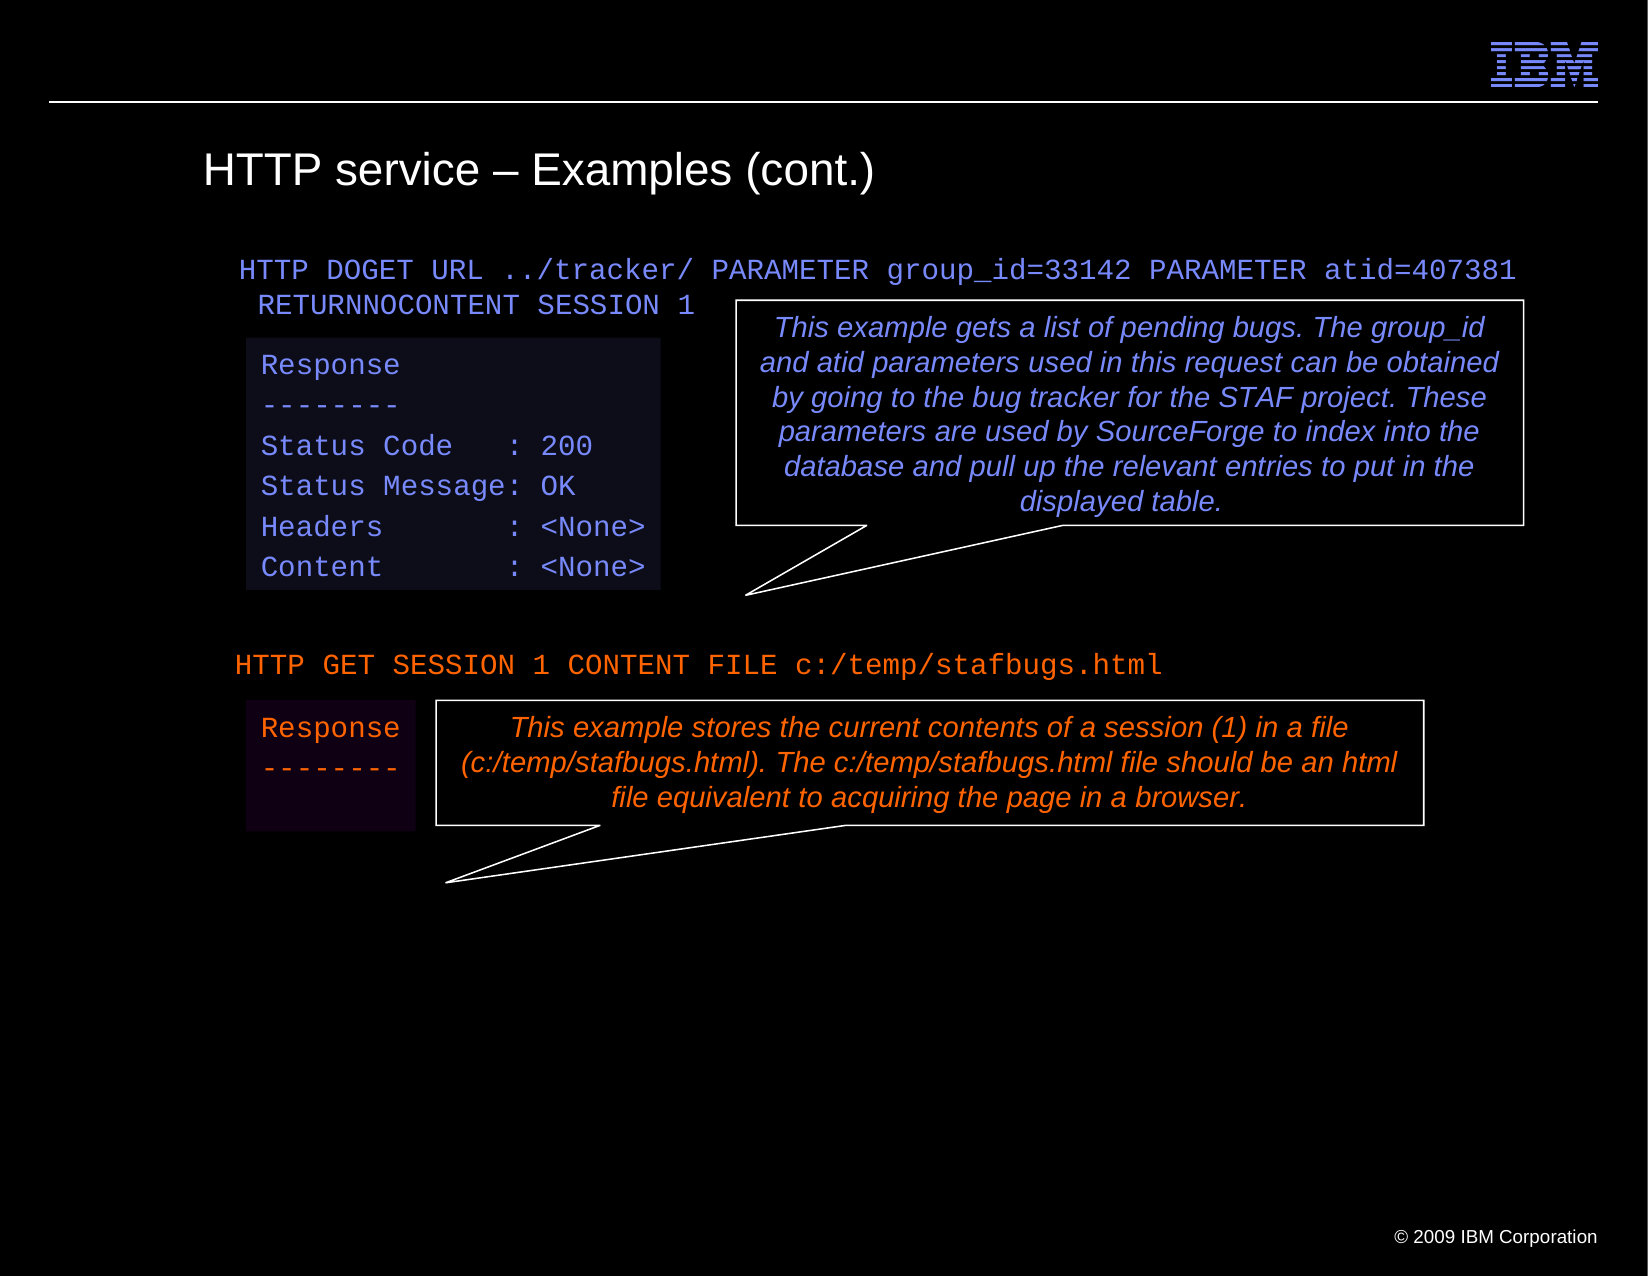

# HTTP service – Examples (cont.)
HTTP DOGET URL ../tracker/ PARAMETER group_id=33142 PARAMETER atid=407381 RETURNNOCONTENT SESSION 1
This example gets a list of pending bugs. The group_id and atid parameters used in this request can be obtained by going to the bug tracker for the STAF project. These parameters are used by SourceForge to index into the database and pull up the relevant entries to put in the displayed table.
Response
--------
Status Code : 200
Status Message: OK
Headers : <None>
Content : <None>
HTTP GET SESSION 1 CONTENT FILE c:/temp/stafbugs.html
Response
--------
This example stores the current contents of a session (1) in a file (c:/temp/stafbugs.html). The c:/temp/stafbugs.html file should be an html file equivalent to acquiring the page in a browser.